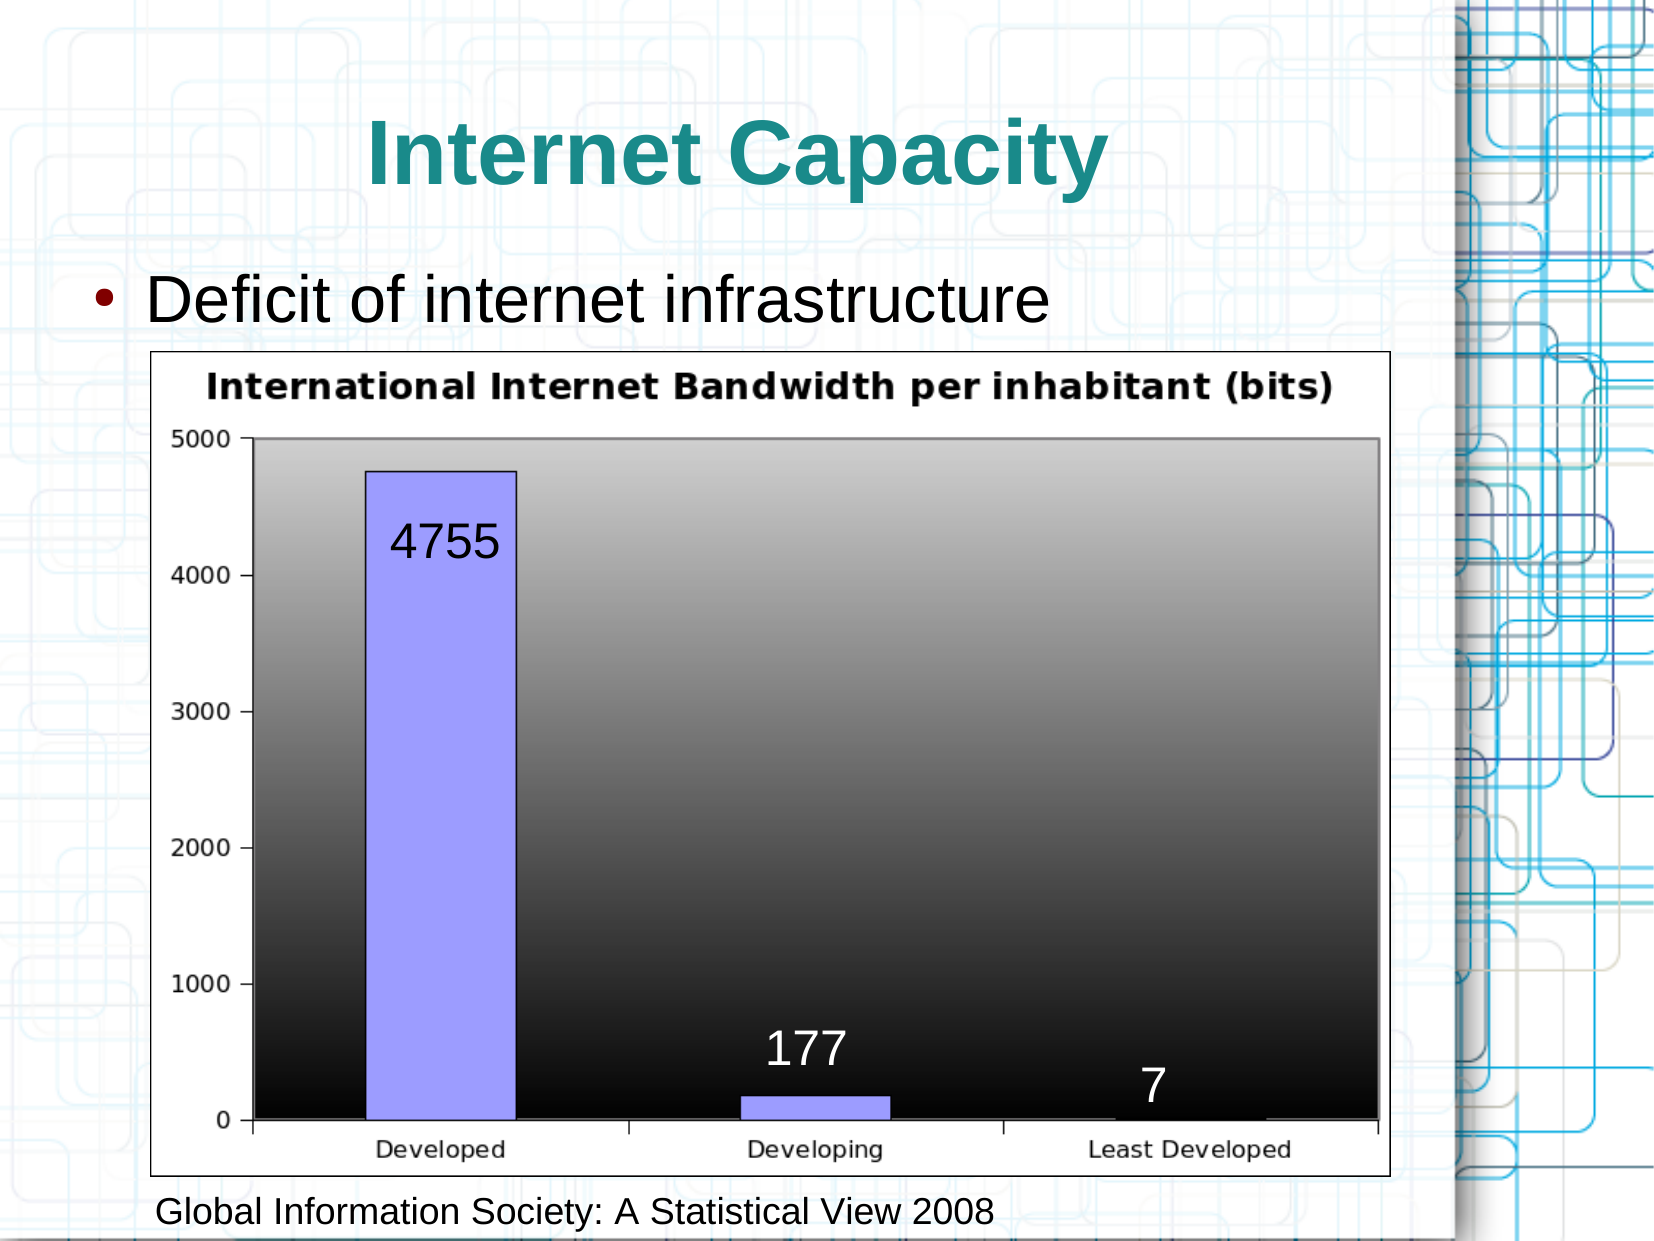

# Internet Capacity
Deficit of internet infrastructure
4755
177
7
Global Information Society: A Statistical View 2008